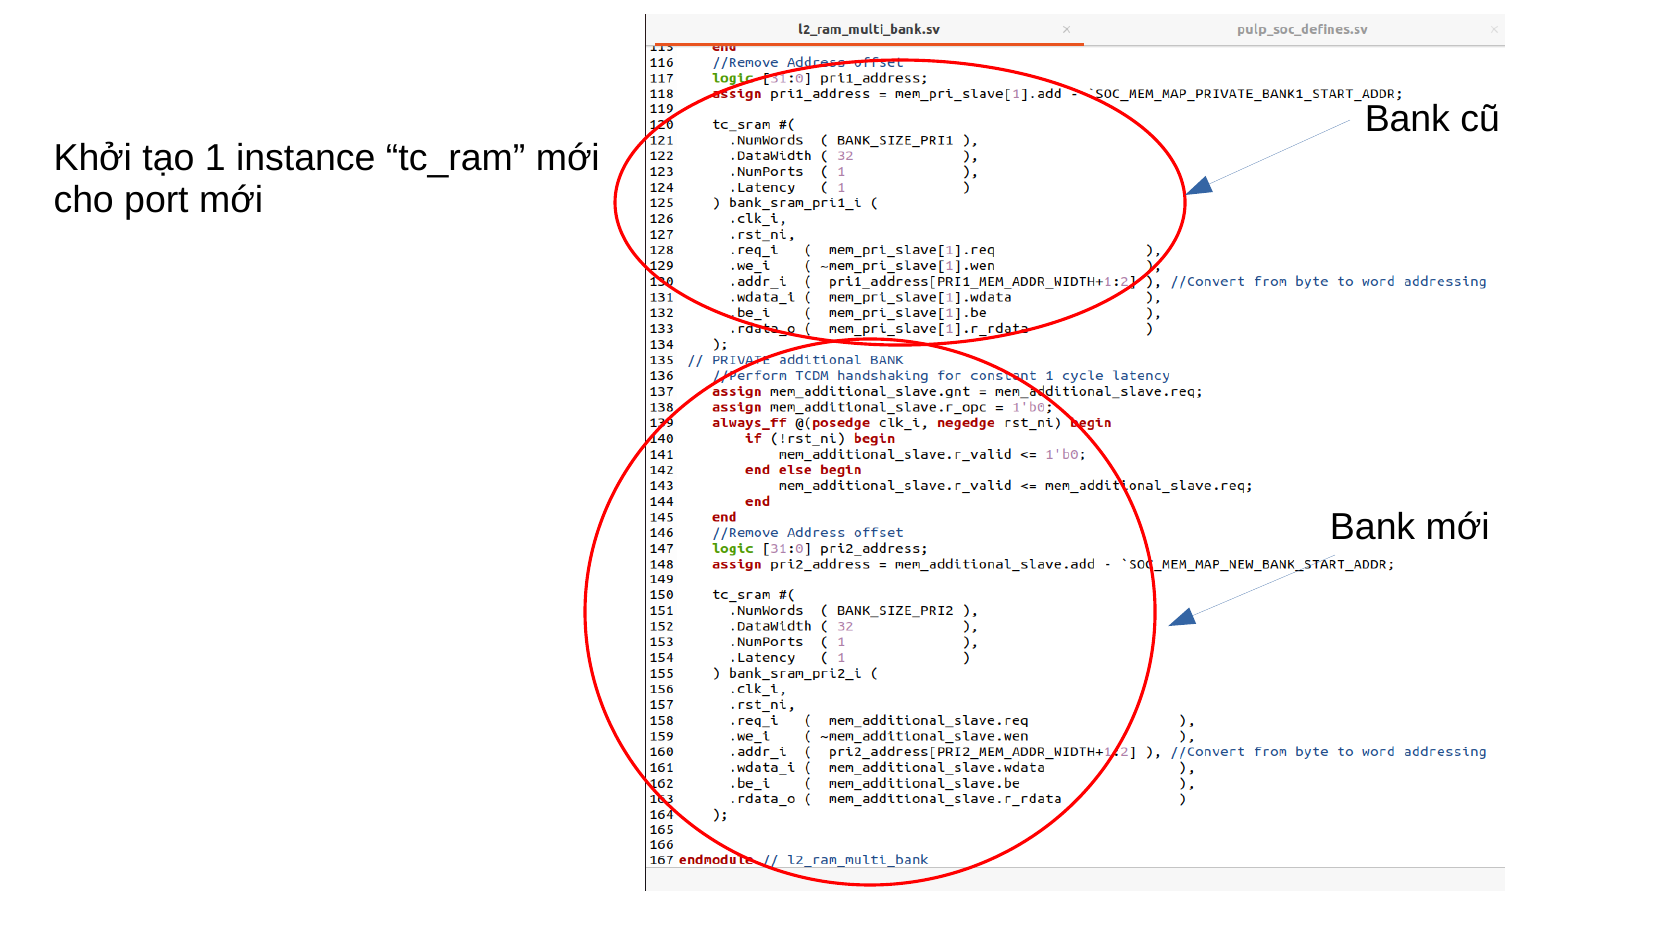

Bank cũ
Khởi tạo 1 instance “tc_ram” mới
cho port mới
Bank mới